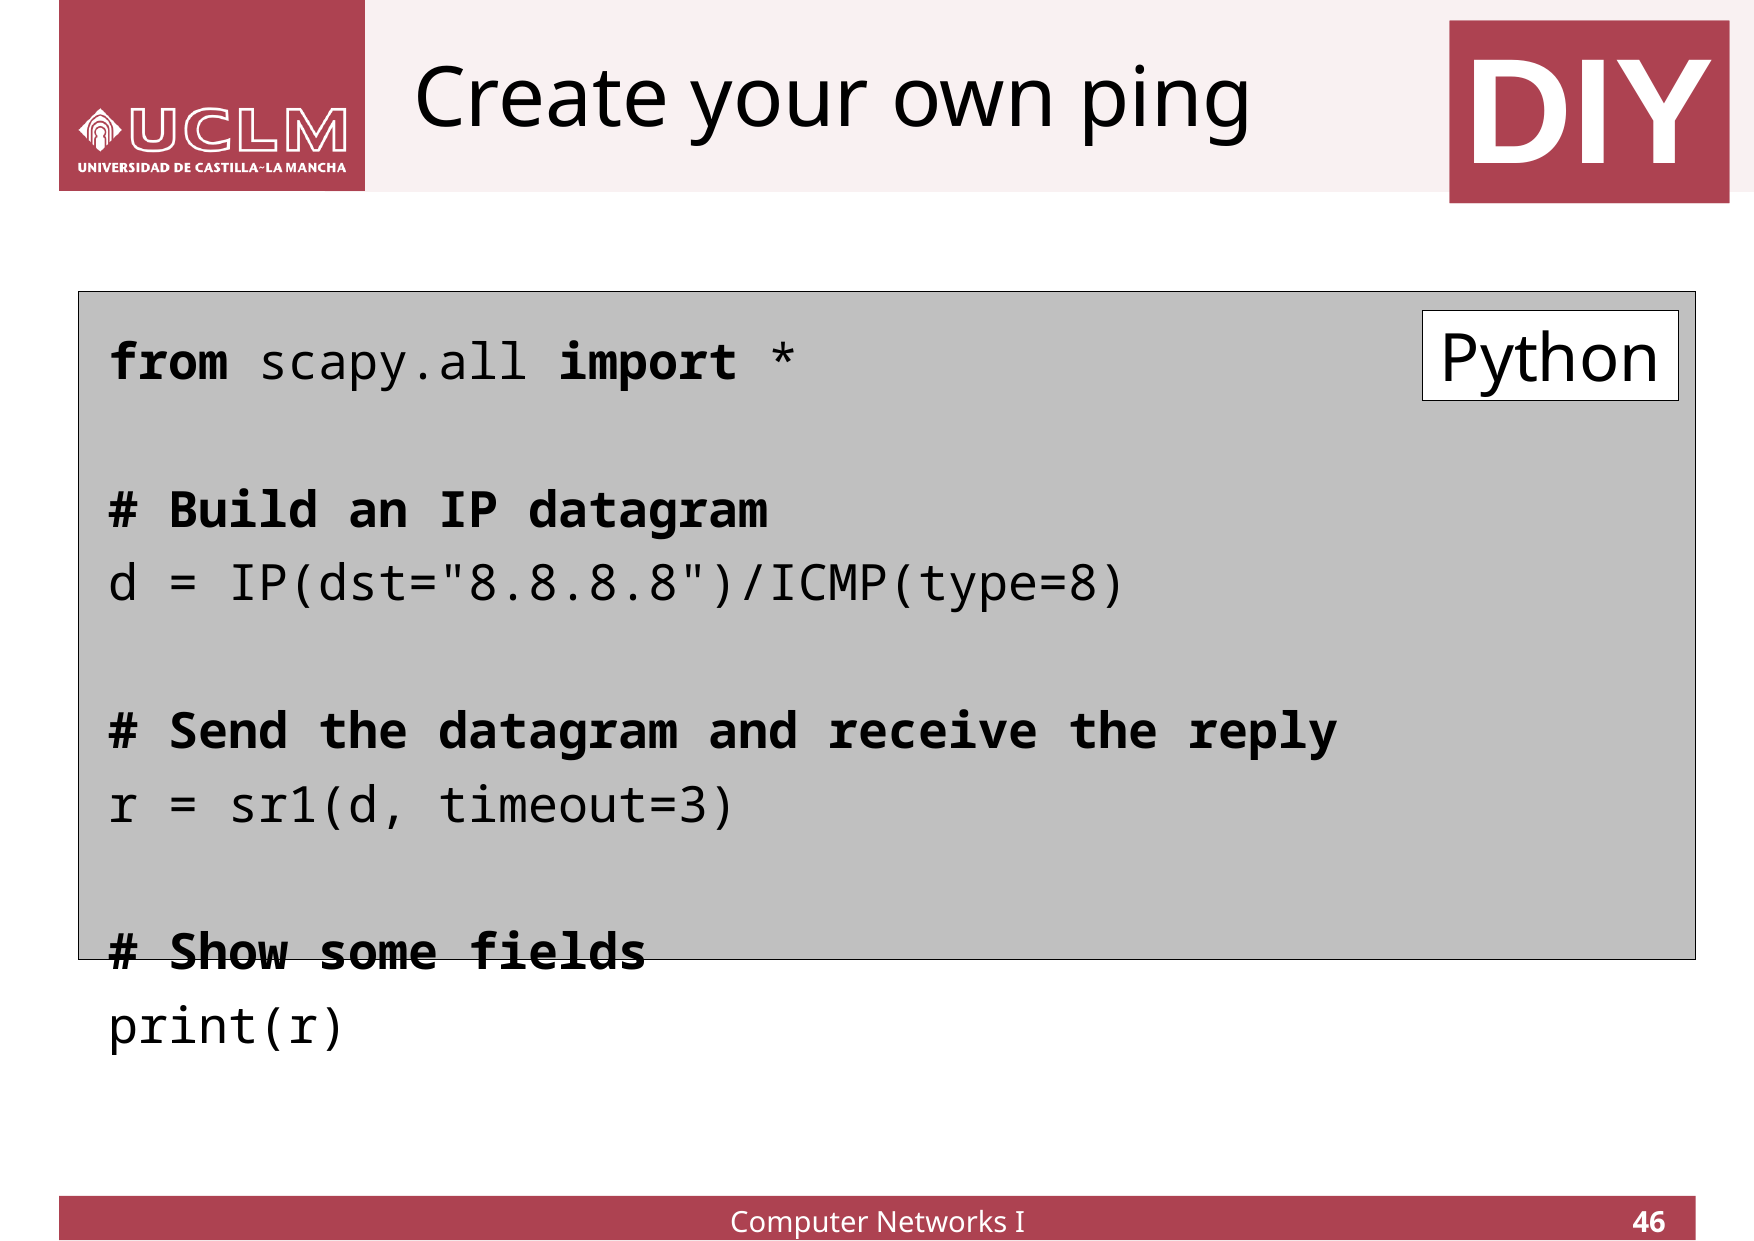

# Create your own ping
DIY
DIY
from scapy.all import *
# Build an IP datagram
d = IP(dst="8.8.8.8")/ICMP(type=8)
# Send the datagram and receive the reply
r = sr1(d, timeout=3)
# Show some fields
print(r)
Python
Computer Networks I
46